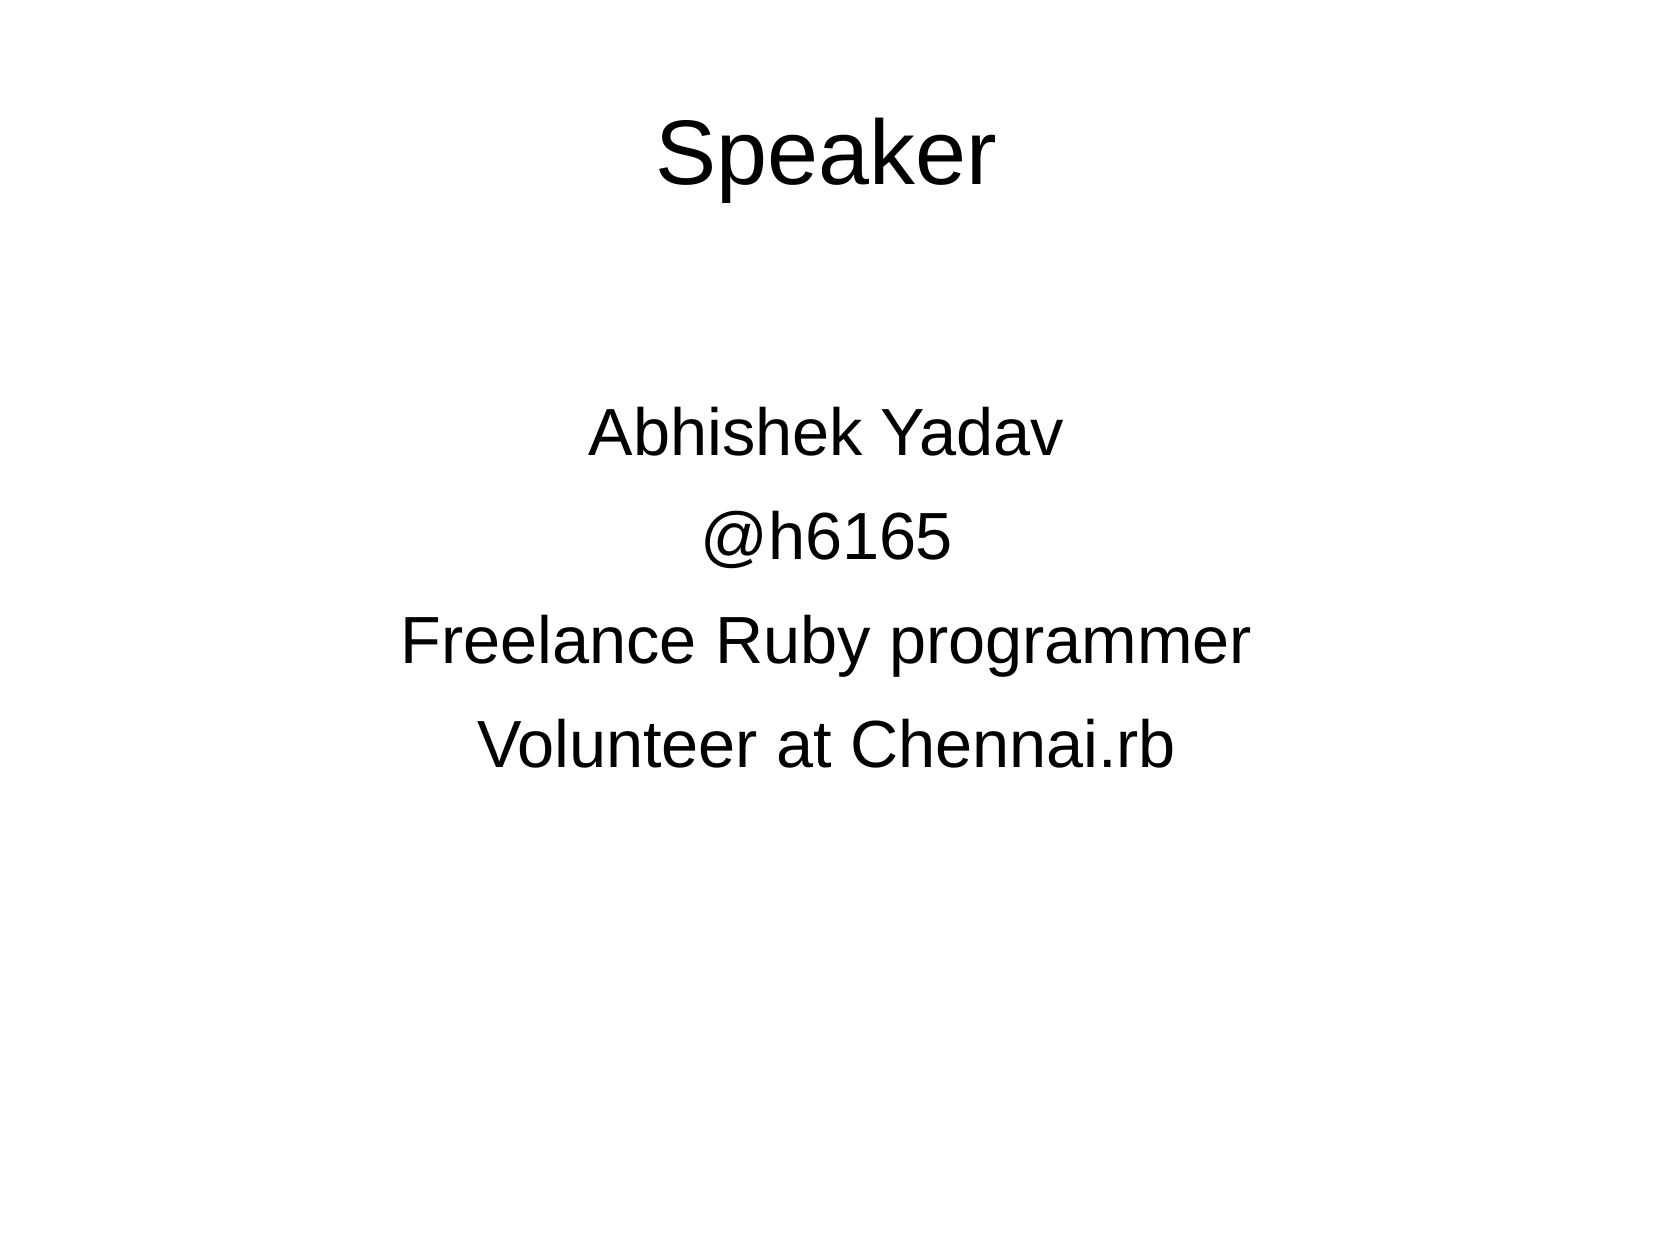

# Speaker
Abhishek Yadav
@h6165
Freelance Ruby programmer
Volunteer at Chennai.rb